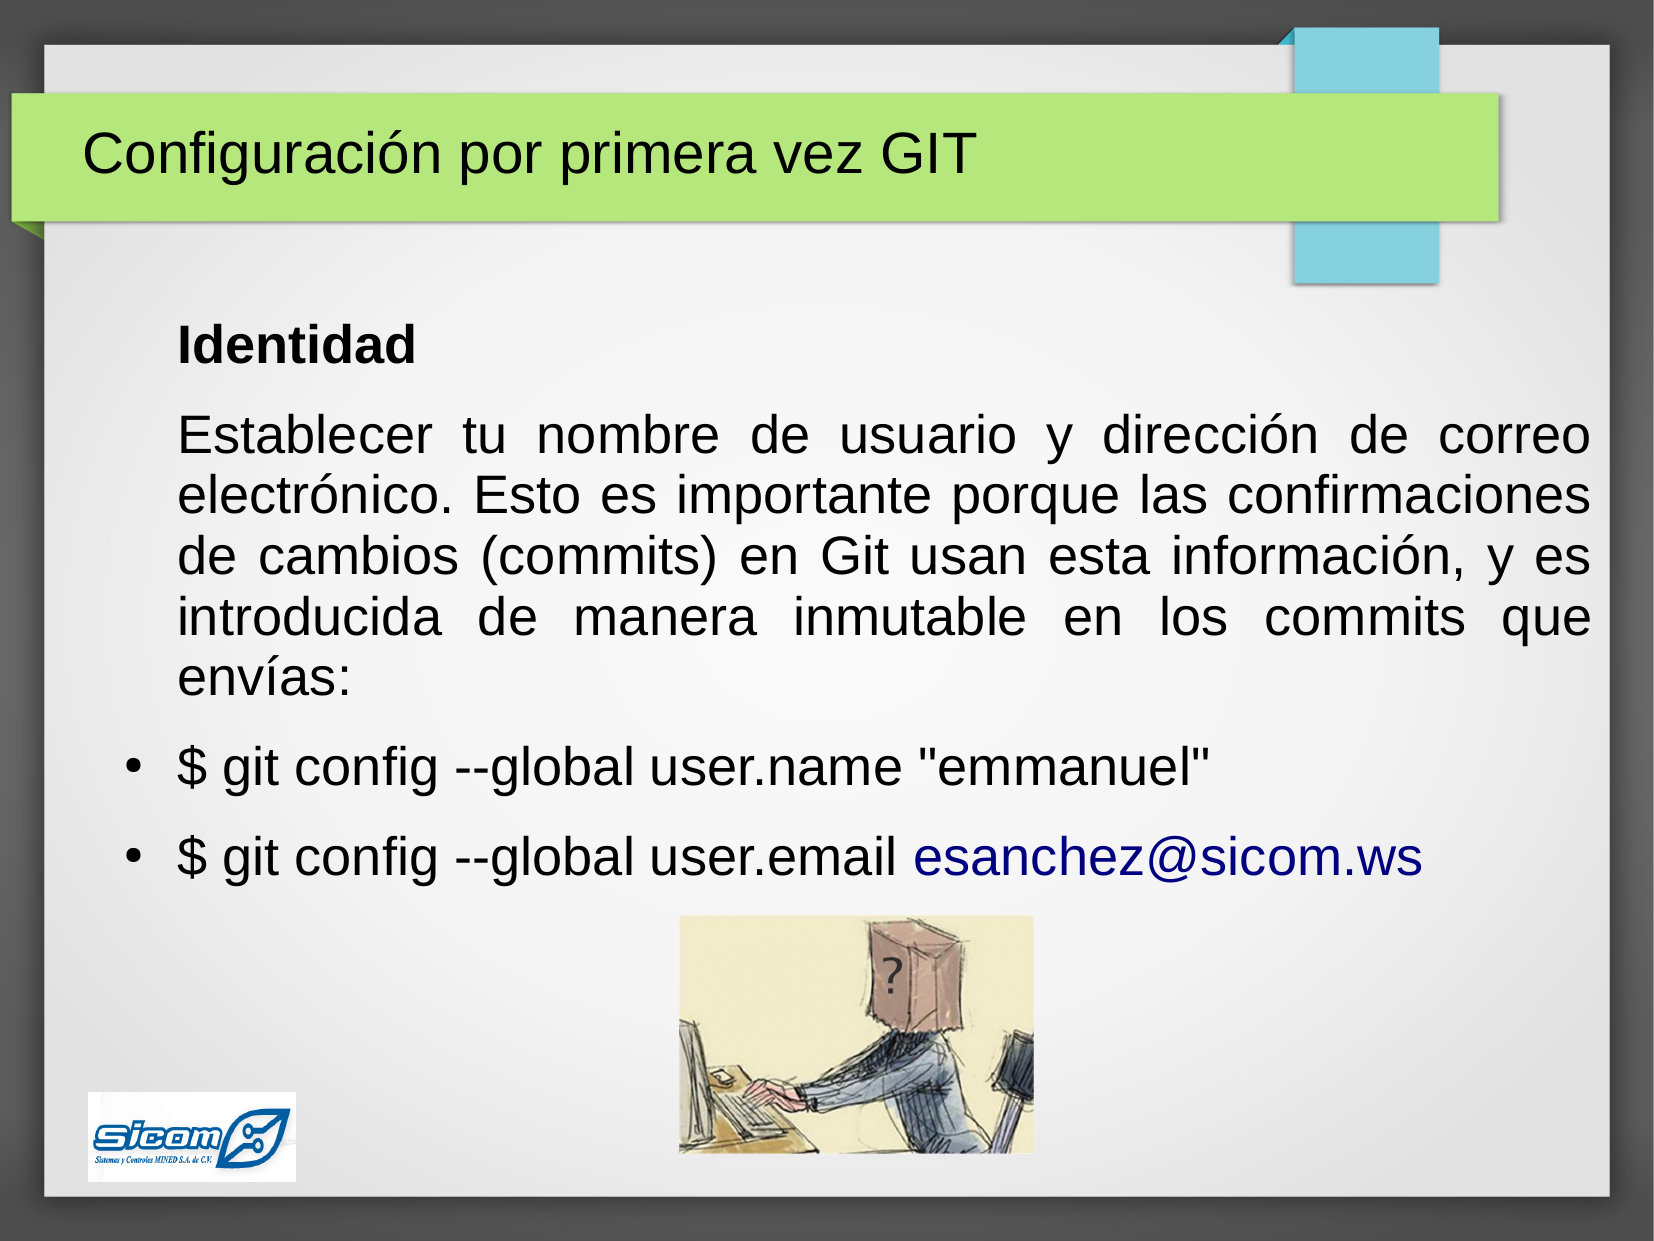

# Configuración por primera vez GIT
Identidad
Establecer tu nombre de usuario y dirección de correo electrónico. Esto es importante porque las confirmaciones de cambios (commits) en Git usan esta información, y es introducida de manera inmutable en los commits que envías:
$ git config --global user.name "emmanuel"
$ git config --global user.email esanchez@sicom.ws